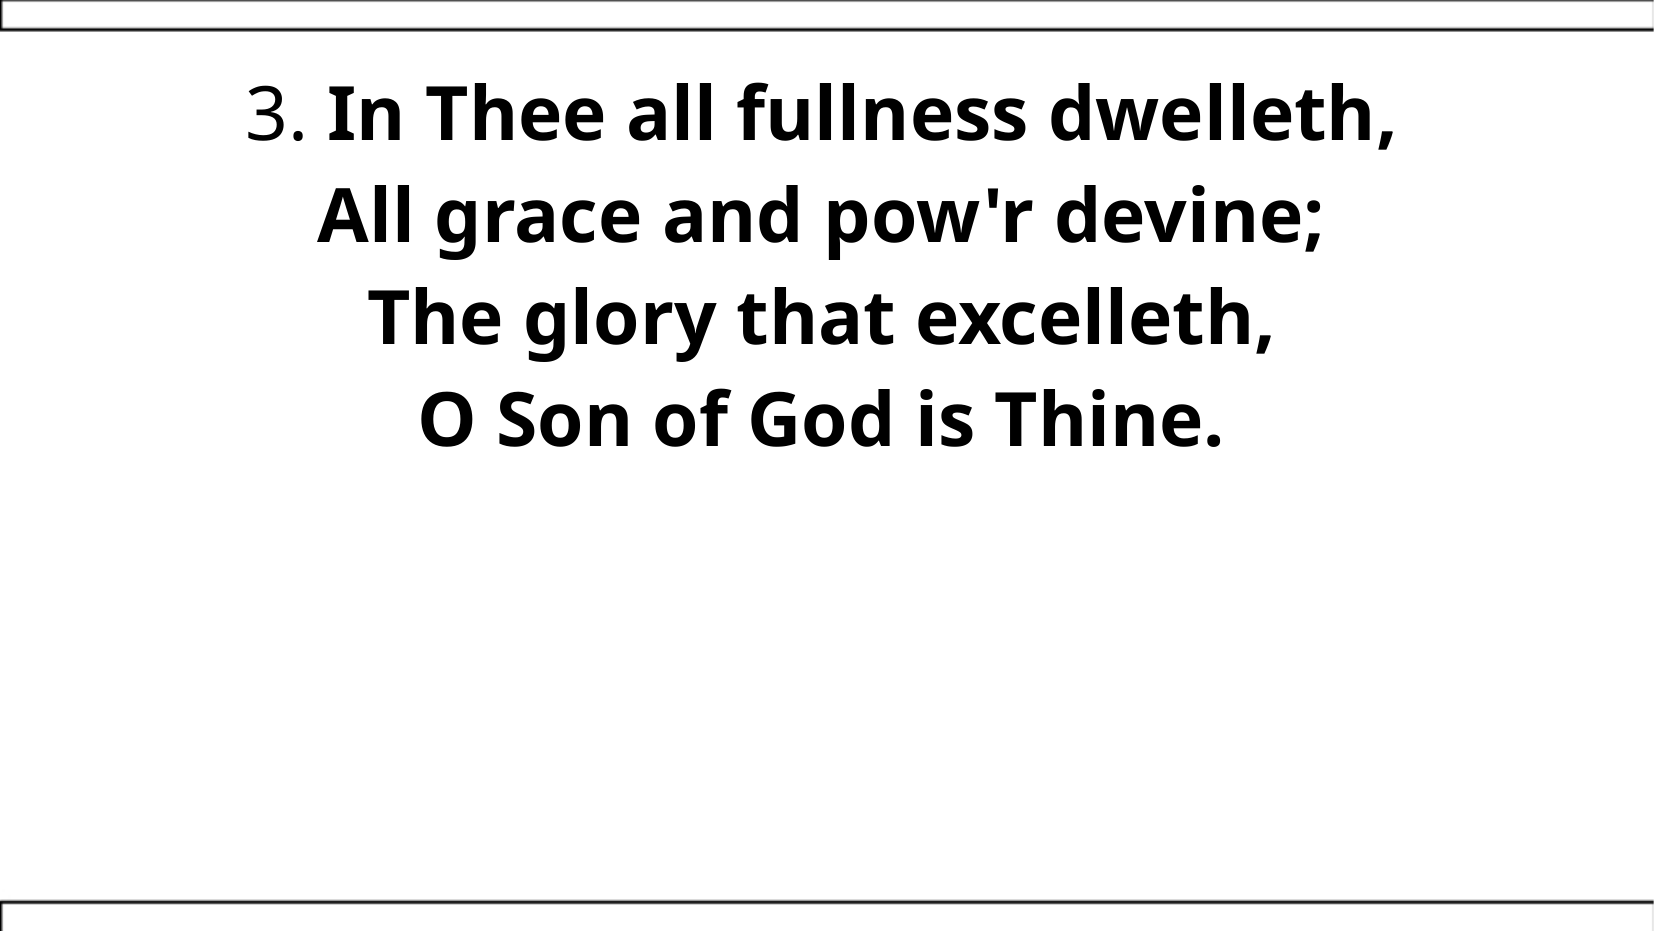

3. In Thee all fullness dwelleth,
All grace and pow'r devine;
The glory that excelleth,
O Son of God is Thine.